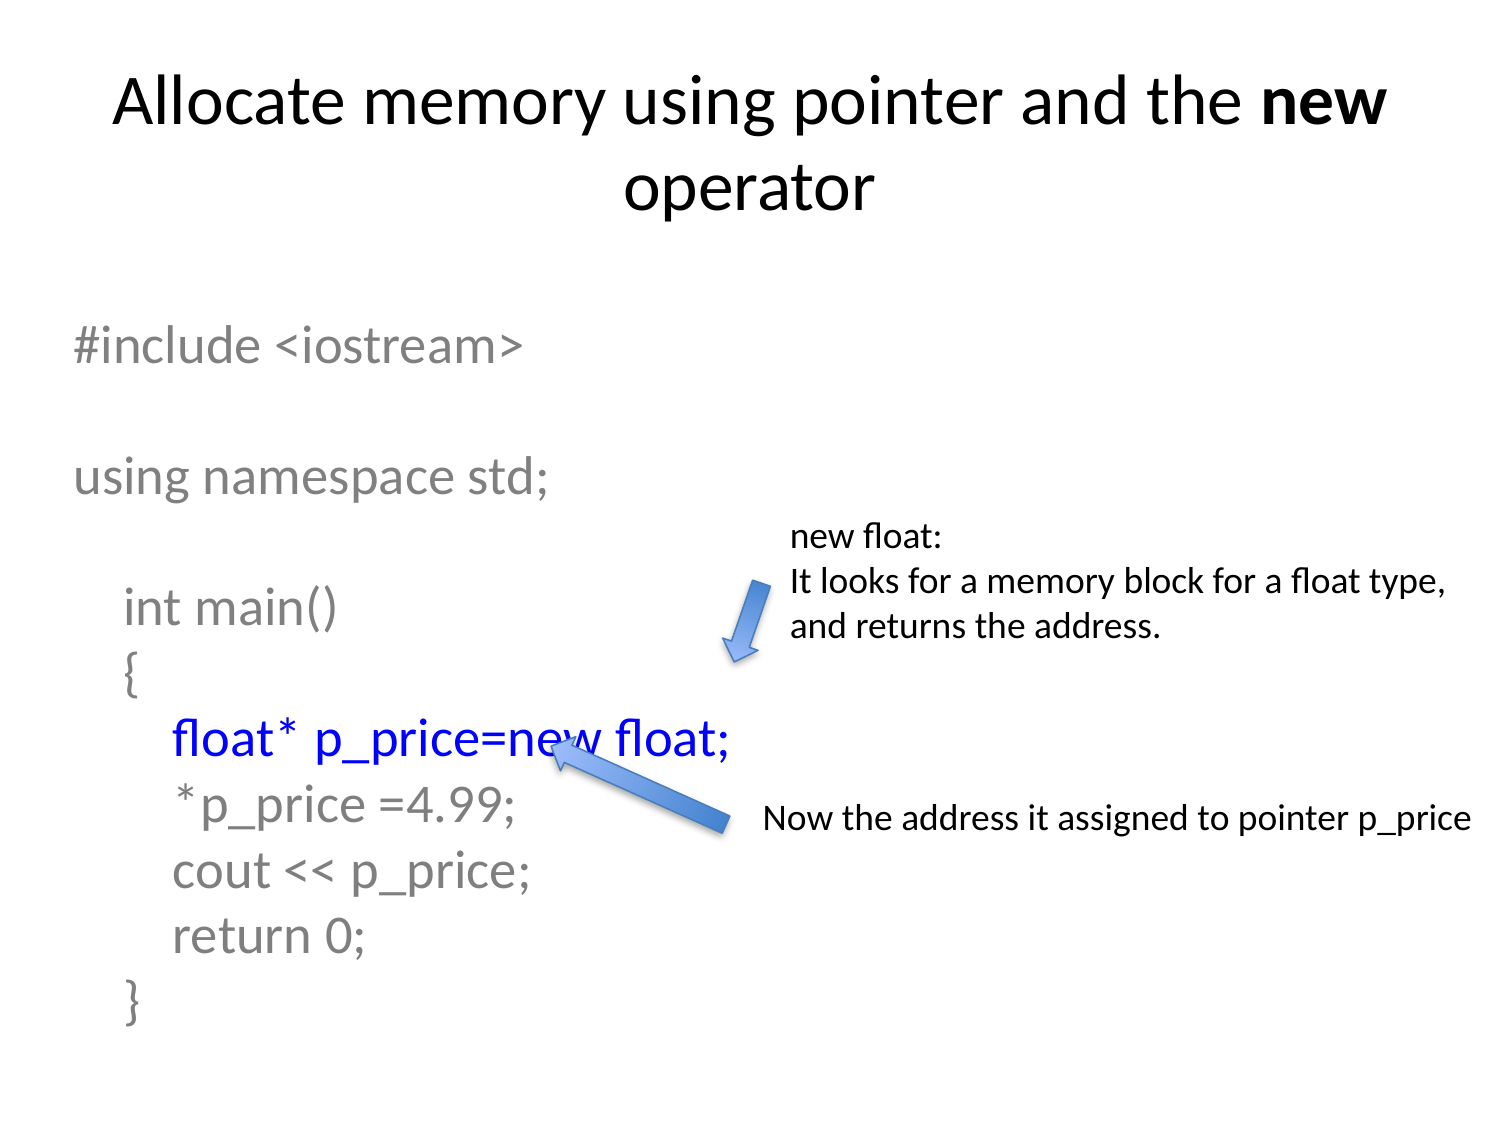

# Allocate memory using pointer and the new operator
#include <iostream>
using namespace std;
 int main()
 {
 float* p_price=new float;
 *p_price =4.99;
 cout << p_price;
 return 0;
 }
new float:
It looks for a memory block for a float type, and returns the address.
Now the address it assigned to pointer p_price